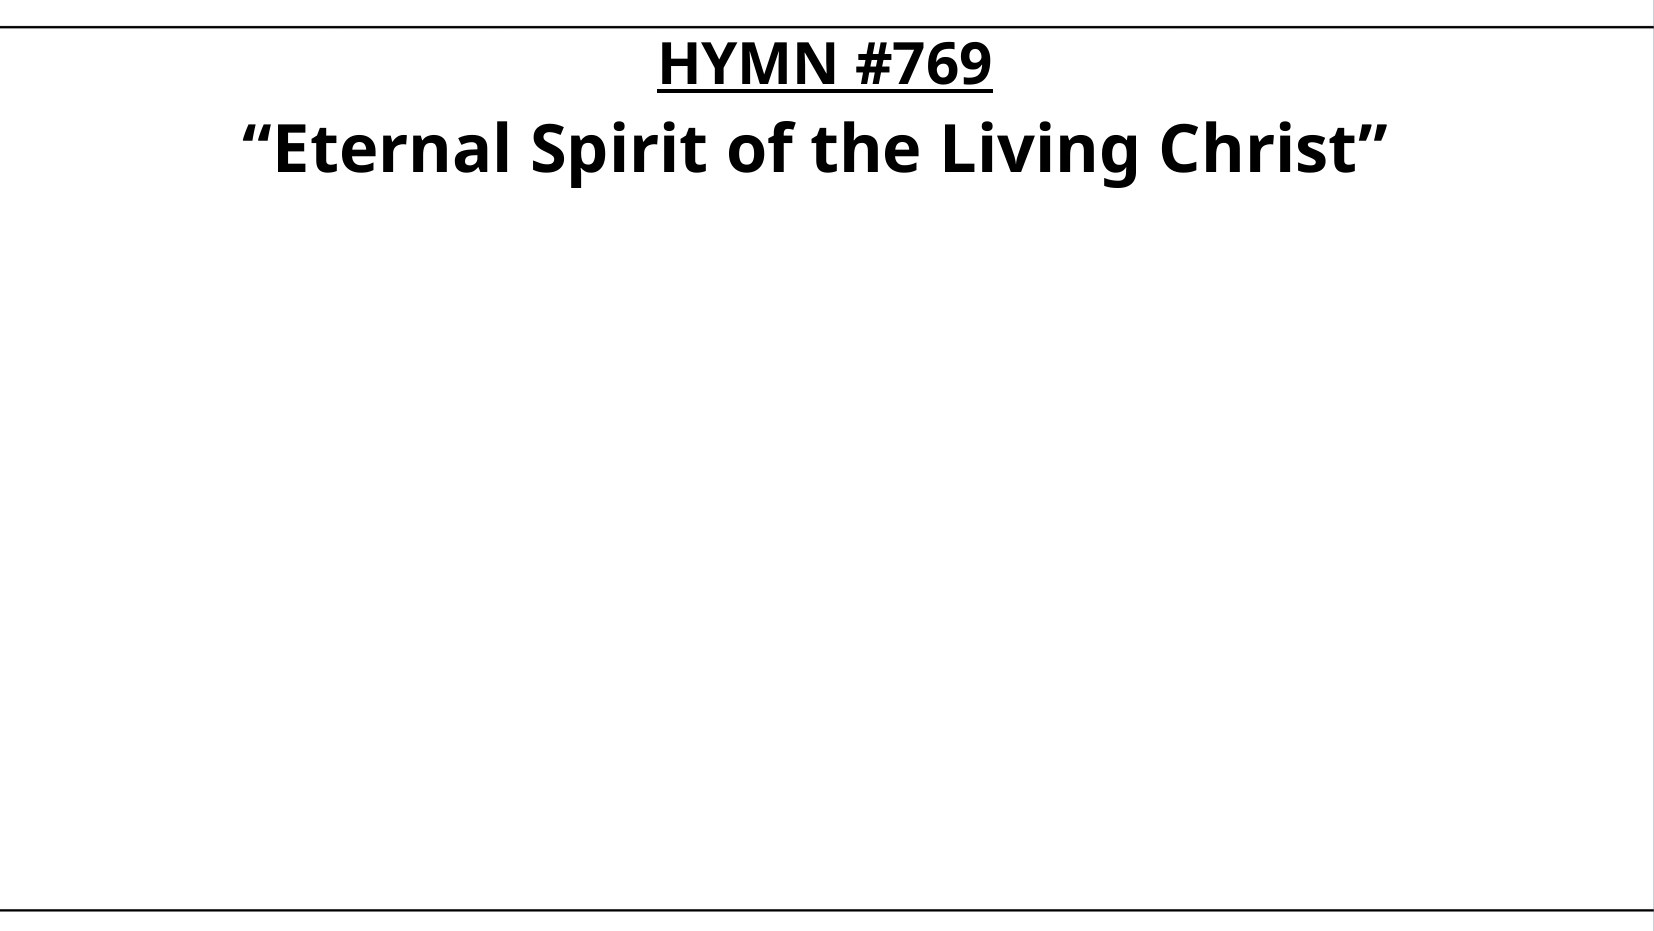

HYMN #769
“Eternal Spirit of the Living Christ”